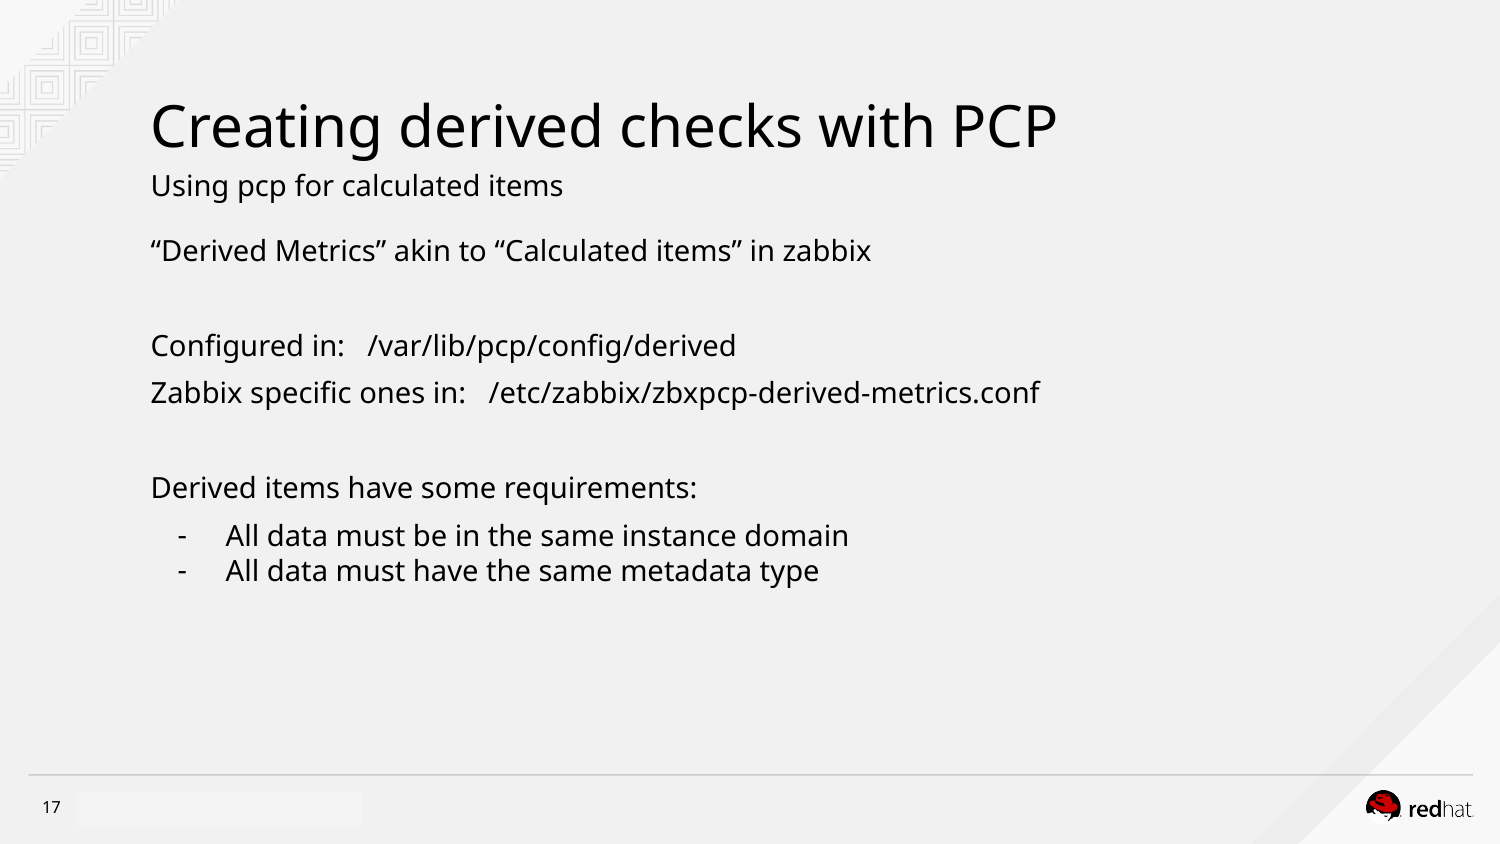

# Creating derived checks with PCP
Using pcp for calculated items
“Derived Metrics” akin to “Calculated items” in zabbix
Configured in: /var/lib/pcp/config/derived
Zabbix specific ones in: /etc/zabbix/zbxpcp-derived-metrics.conf
Derived items have some requirements:
All data must be in the same instance domain
All data must have the same metadata type